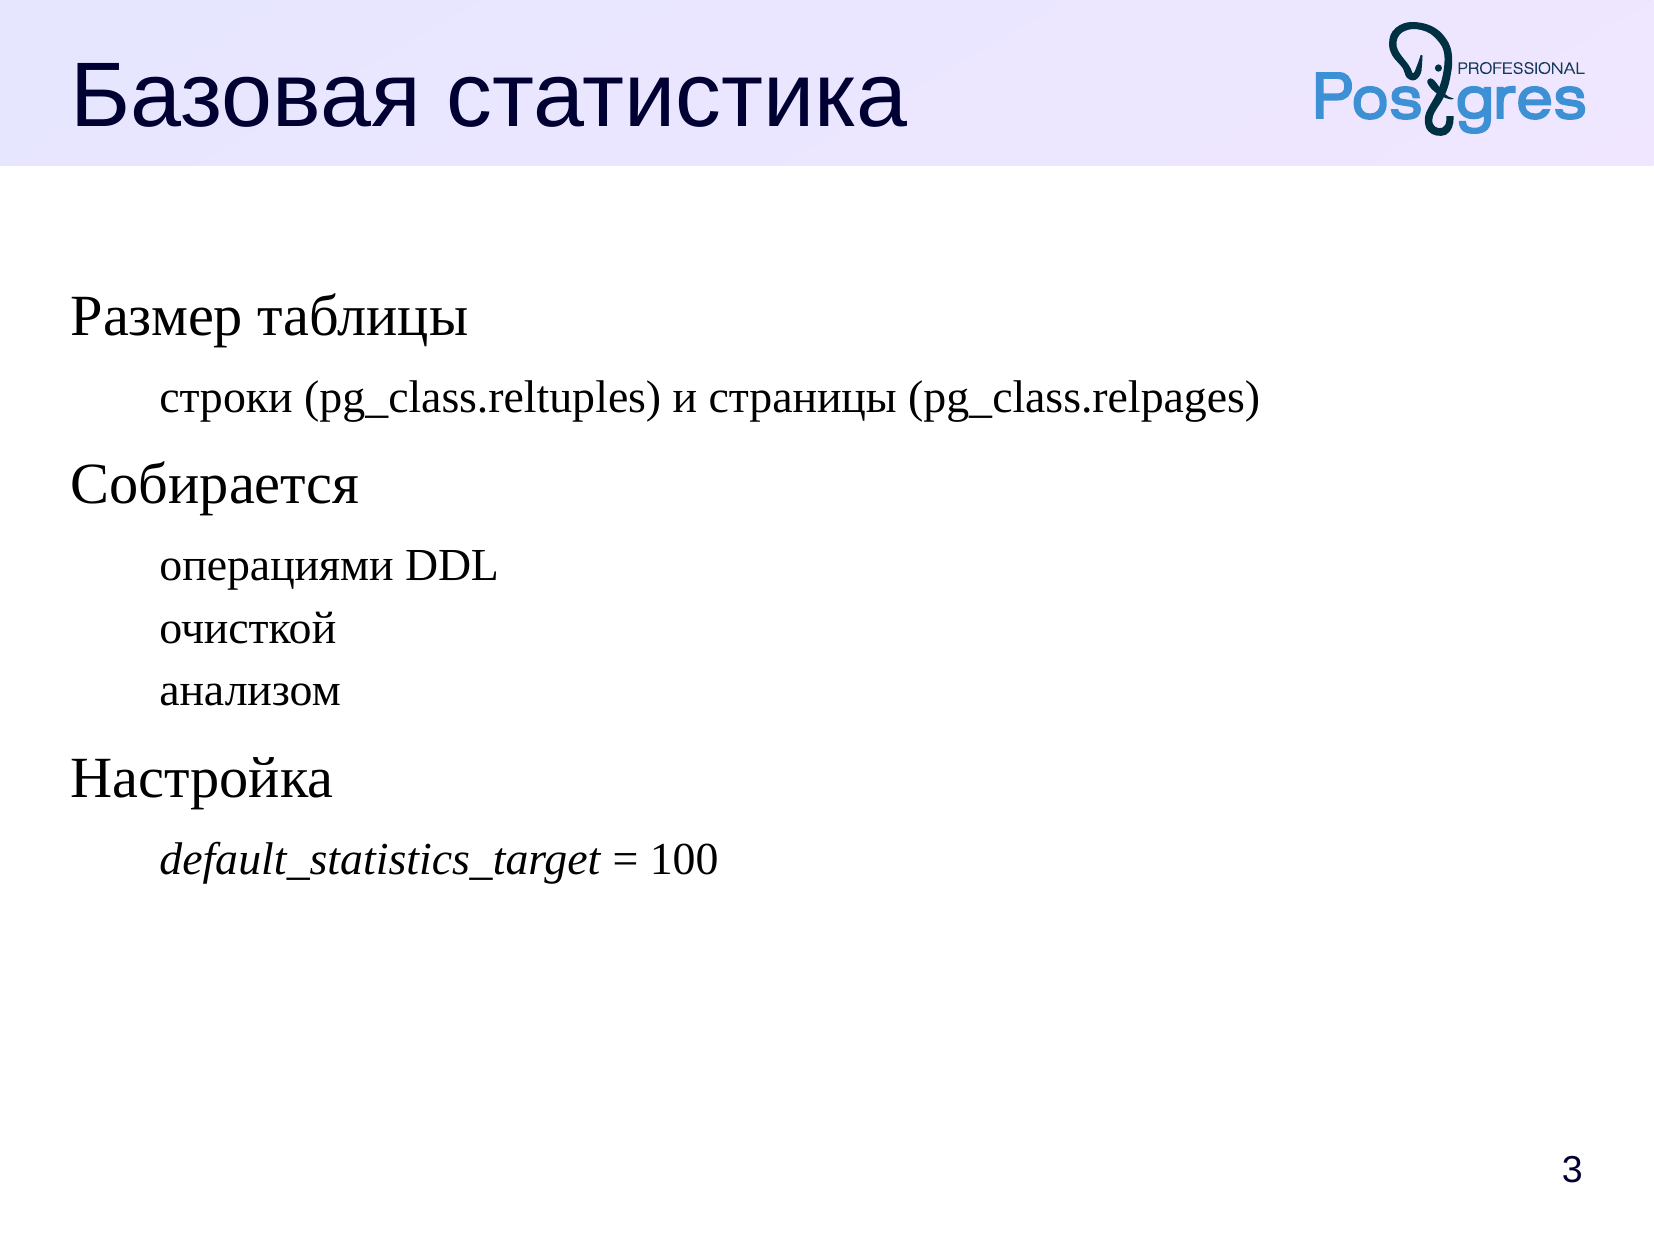

# Базовая статистика
Размер таблицы
строки (pg_class.reltuples) и страницы (pg_class.relpages)
Собирается
операциями DDL
очисткой
анализом
Настройка
default_statistics_target = 100